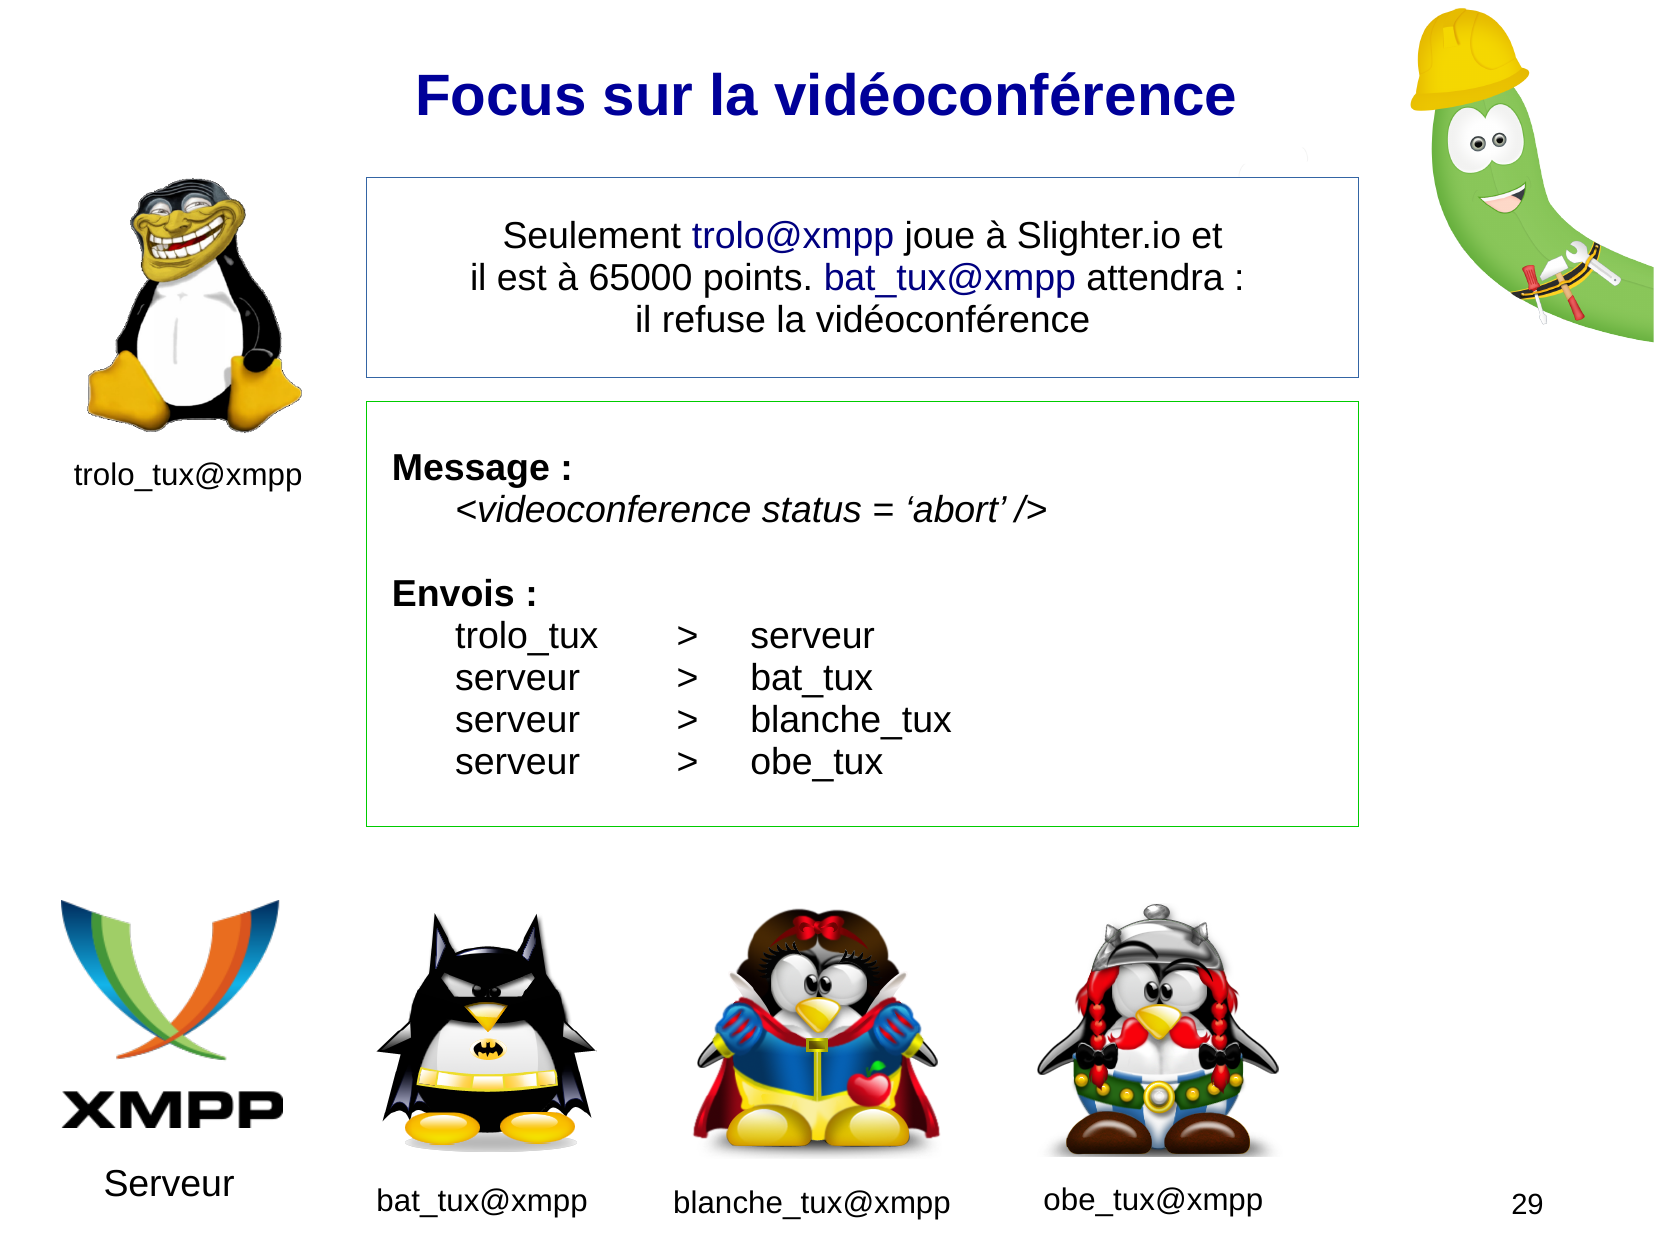

# Focus sur la vidéoconférence
trolo_tux@xmpp
Seulement trolo@xmpp joue à Slighter.io et
il est à 65000 points. bat_tux@xmpp attendra :
il refuse la vidéoconférence
 Message :
	<videoconference status = ‘abort’ />
 Envois :
	trolo_tux		> 	serveur
	serveur 		>	bat_tux
	serveur 		>	blanche_tux
	serveur 		>	obe_tux
Serveur
obe_tux@xmpp
blanche_tux@xmpp
bat_tux@xmpp
Serveur
trolo_tux@xmpp
obe_tux@xmpp
blanche_tux@xmpp
bat_tux@xmpp